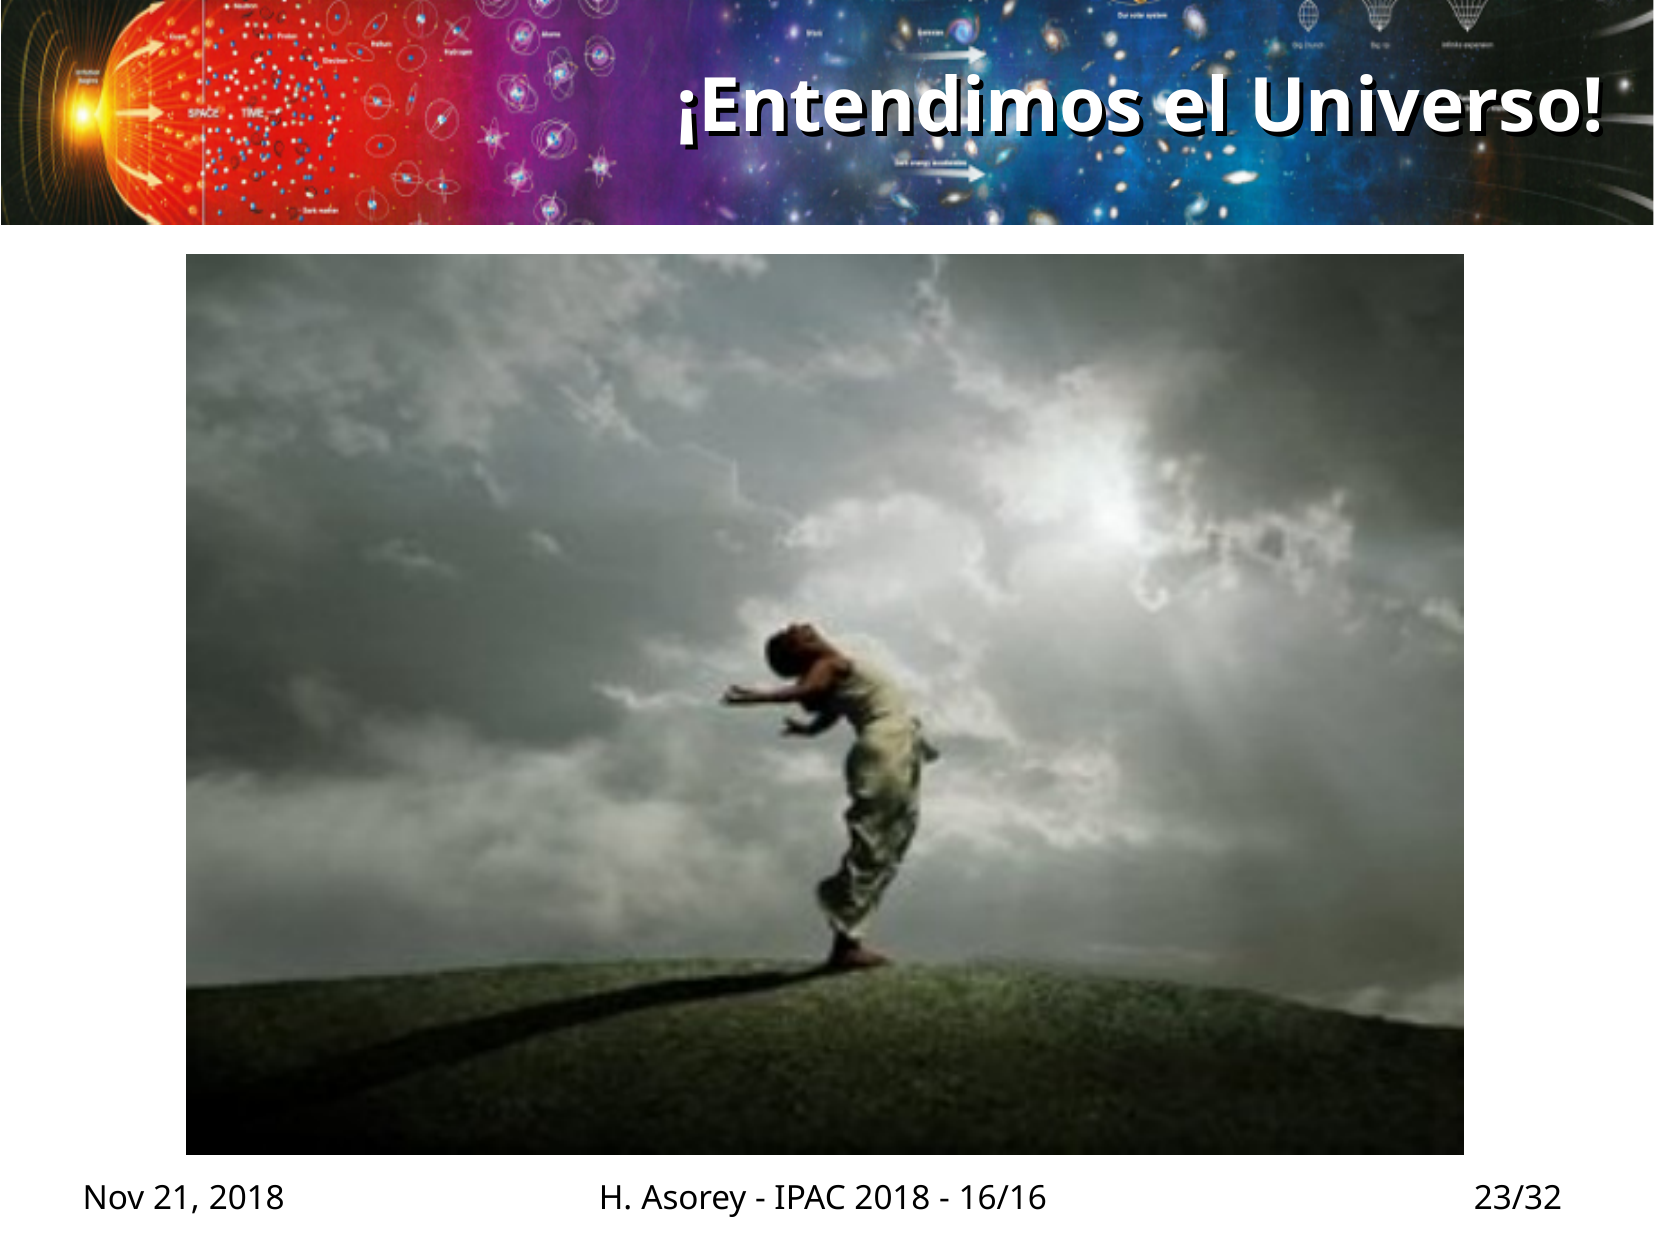

# ¡Entendimos el Universo!
Nov 21, 2018
H. Asorey - IPAC 2018 - 16/16
23